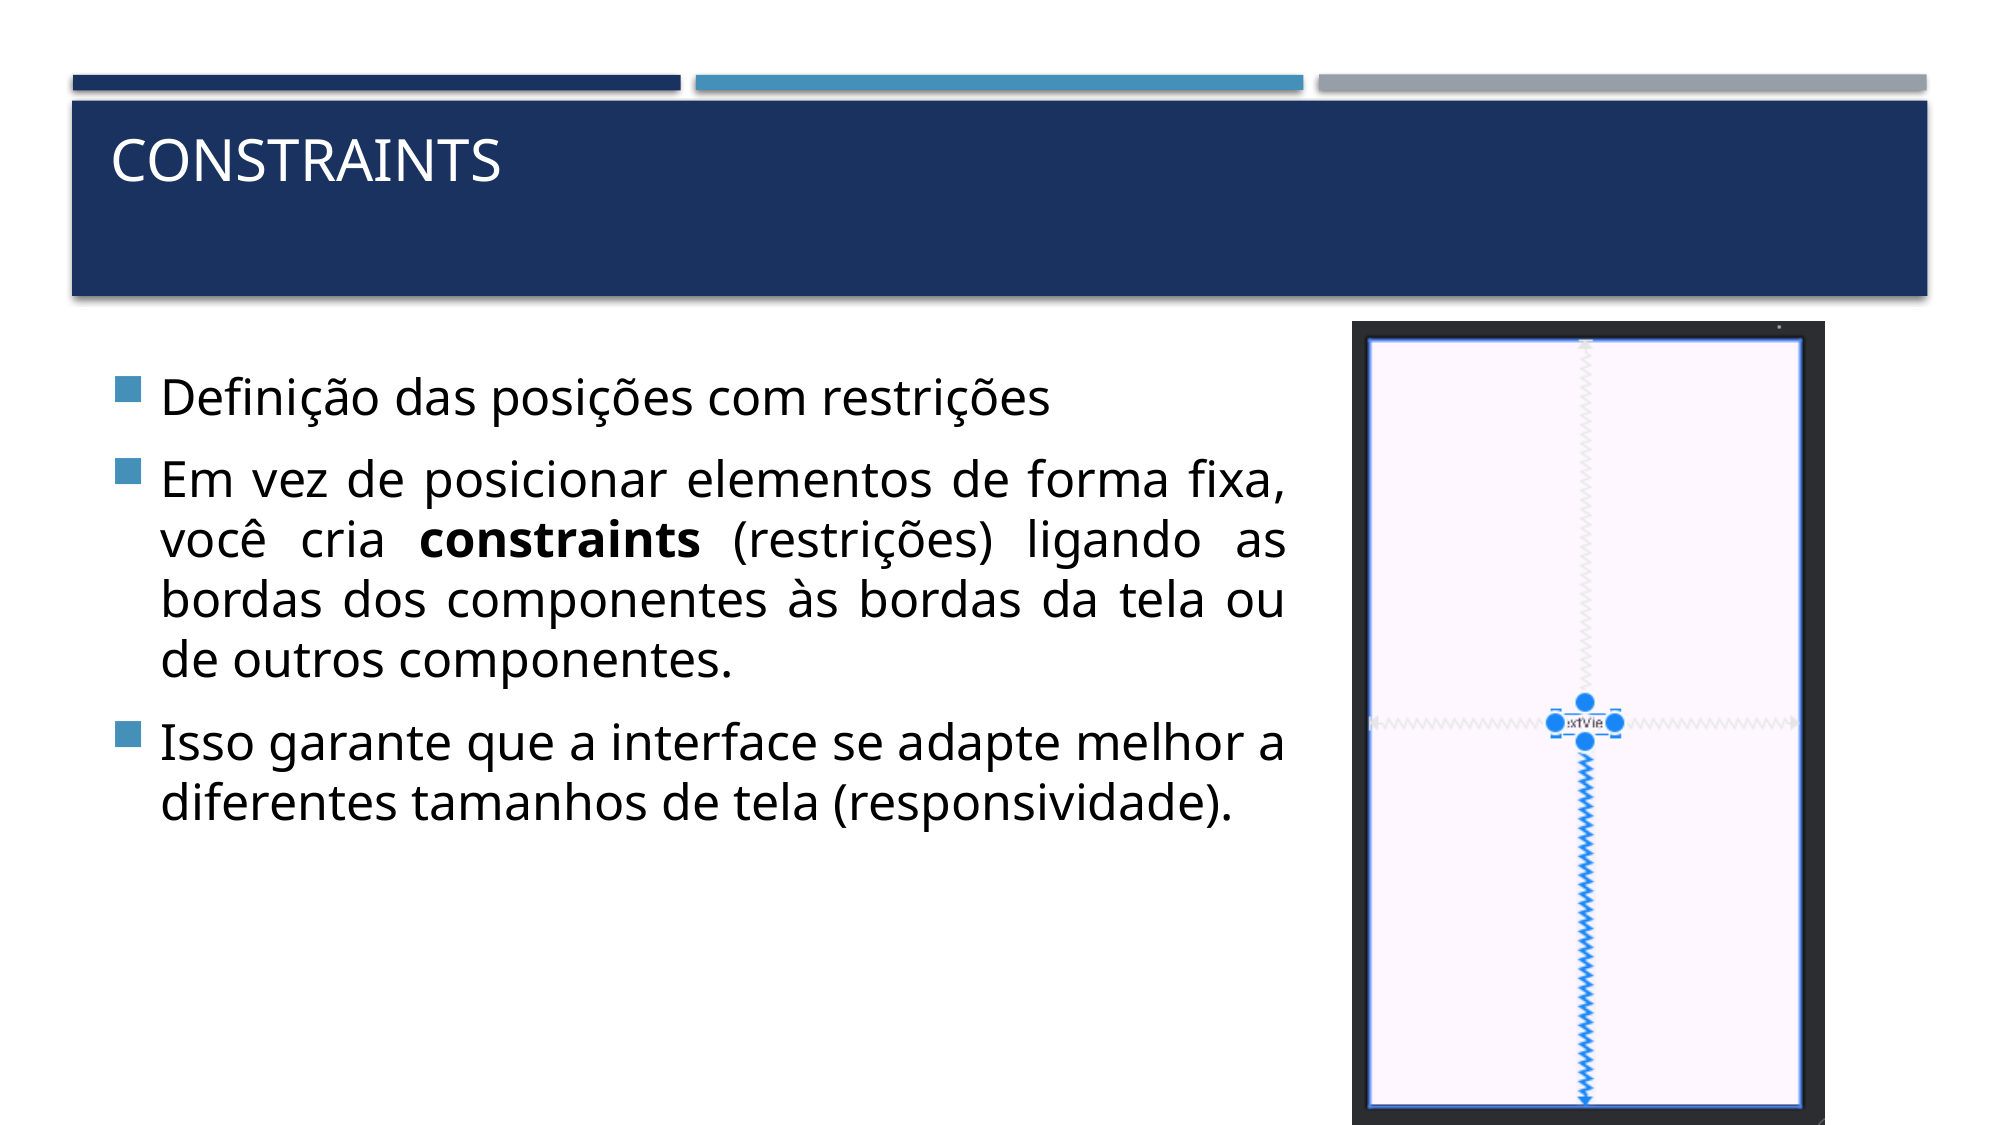

# Constraints
Definição das posições com restrições
Em vez de posicionar elementos de forma fixa, você cria constraints (restrições) ligando as bordas dos componentes às bordas da tela ou de outros componentes.
Isso garante que a interface se adapte melhor a diferentes tamanhos de tela (responsividade).